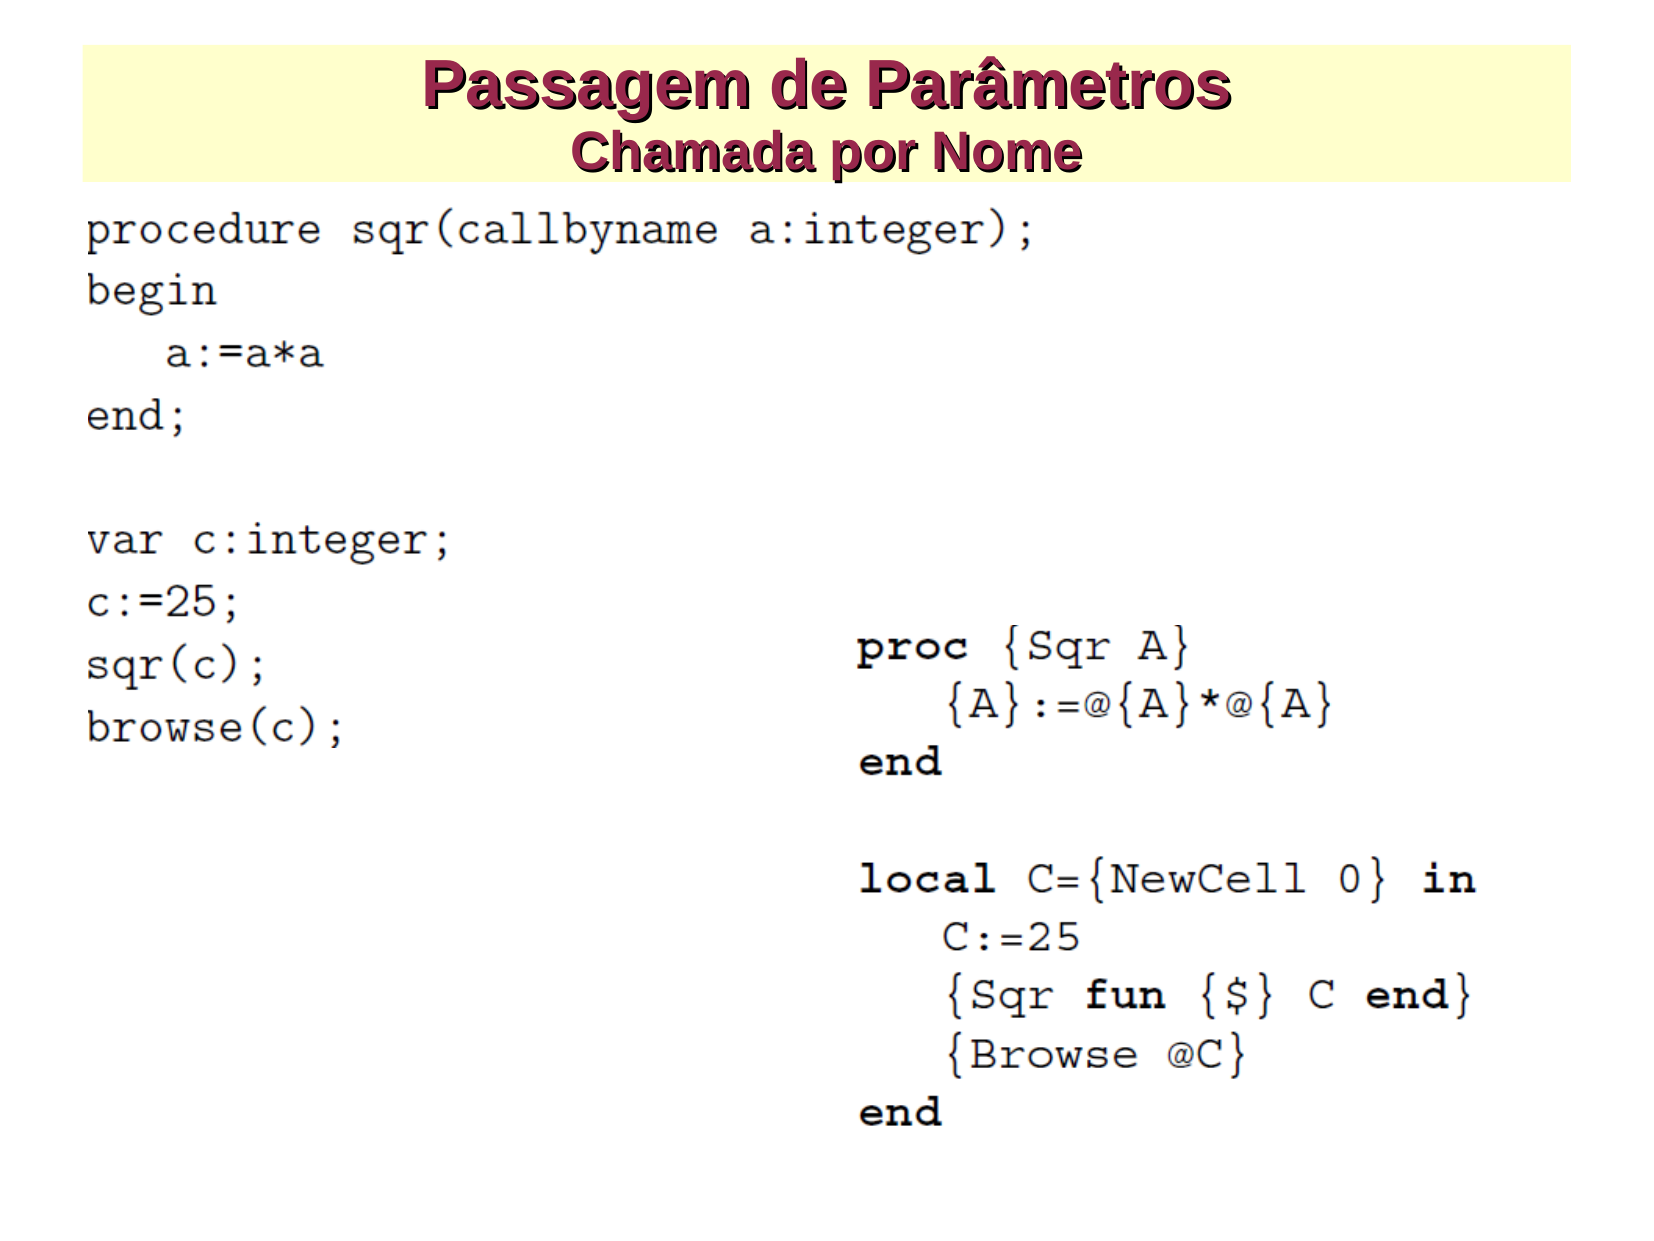

# Passagem de Parâmetros Chamada por Nome